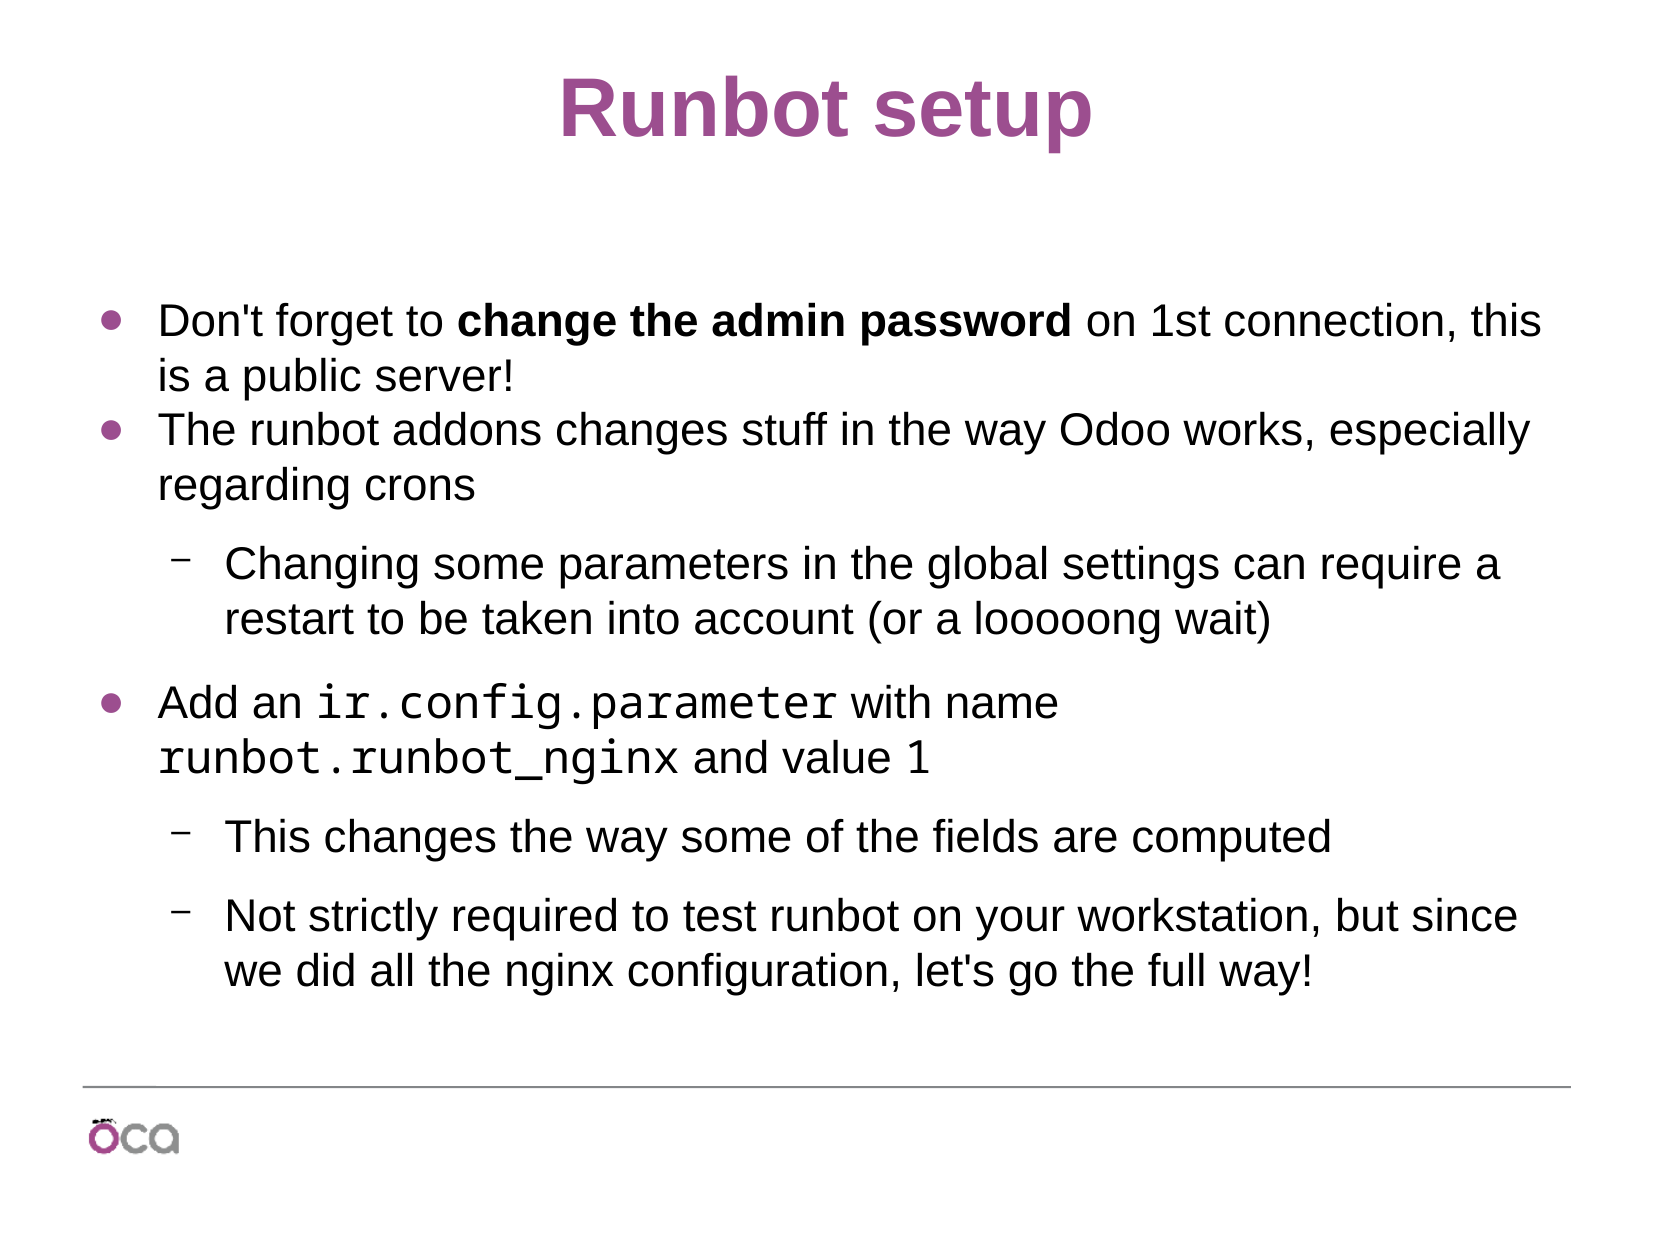

# Runbot setup
Don't forget to change the admin password on 1st connection, this is a public server!
The runbot addons changes stuff in the way Odoo works, especially regarding crons
Changing some parameters in the global settings can require a restart to be taken into account (or a looooong wait)
Add an ir.config.parameter with name runbot.runbot_nginx and value 1
This changes the way some of the fields are computed
Not strictly required to test runbot on your workstation, but since we did all the nginx configuration, let's go the full way!